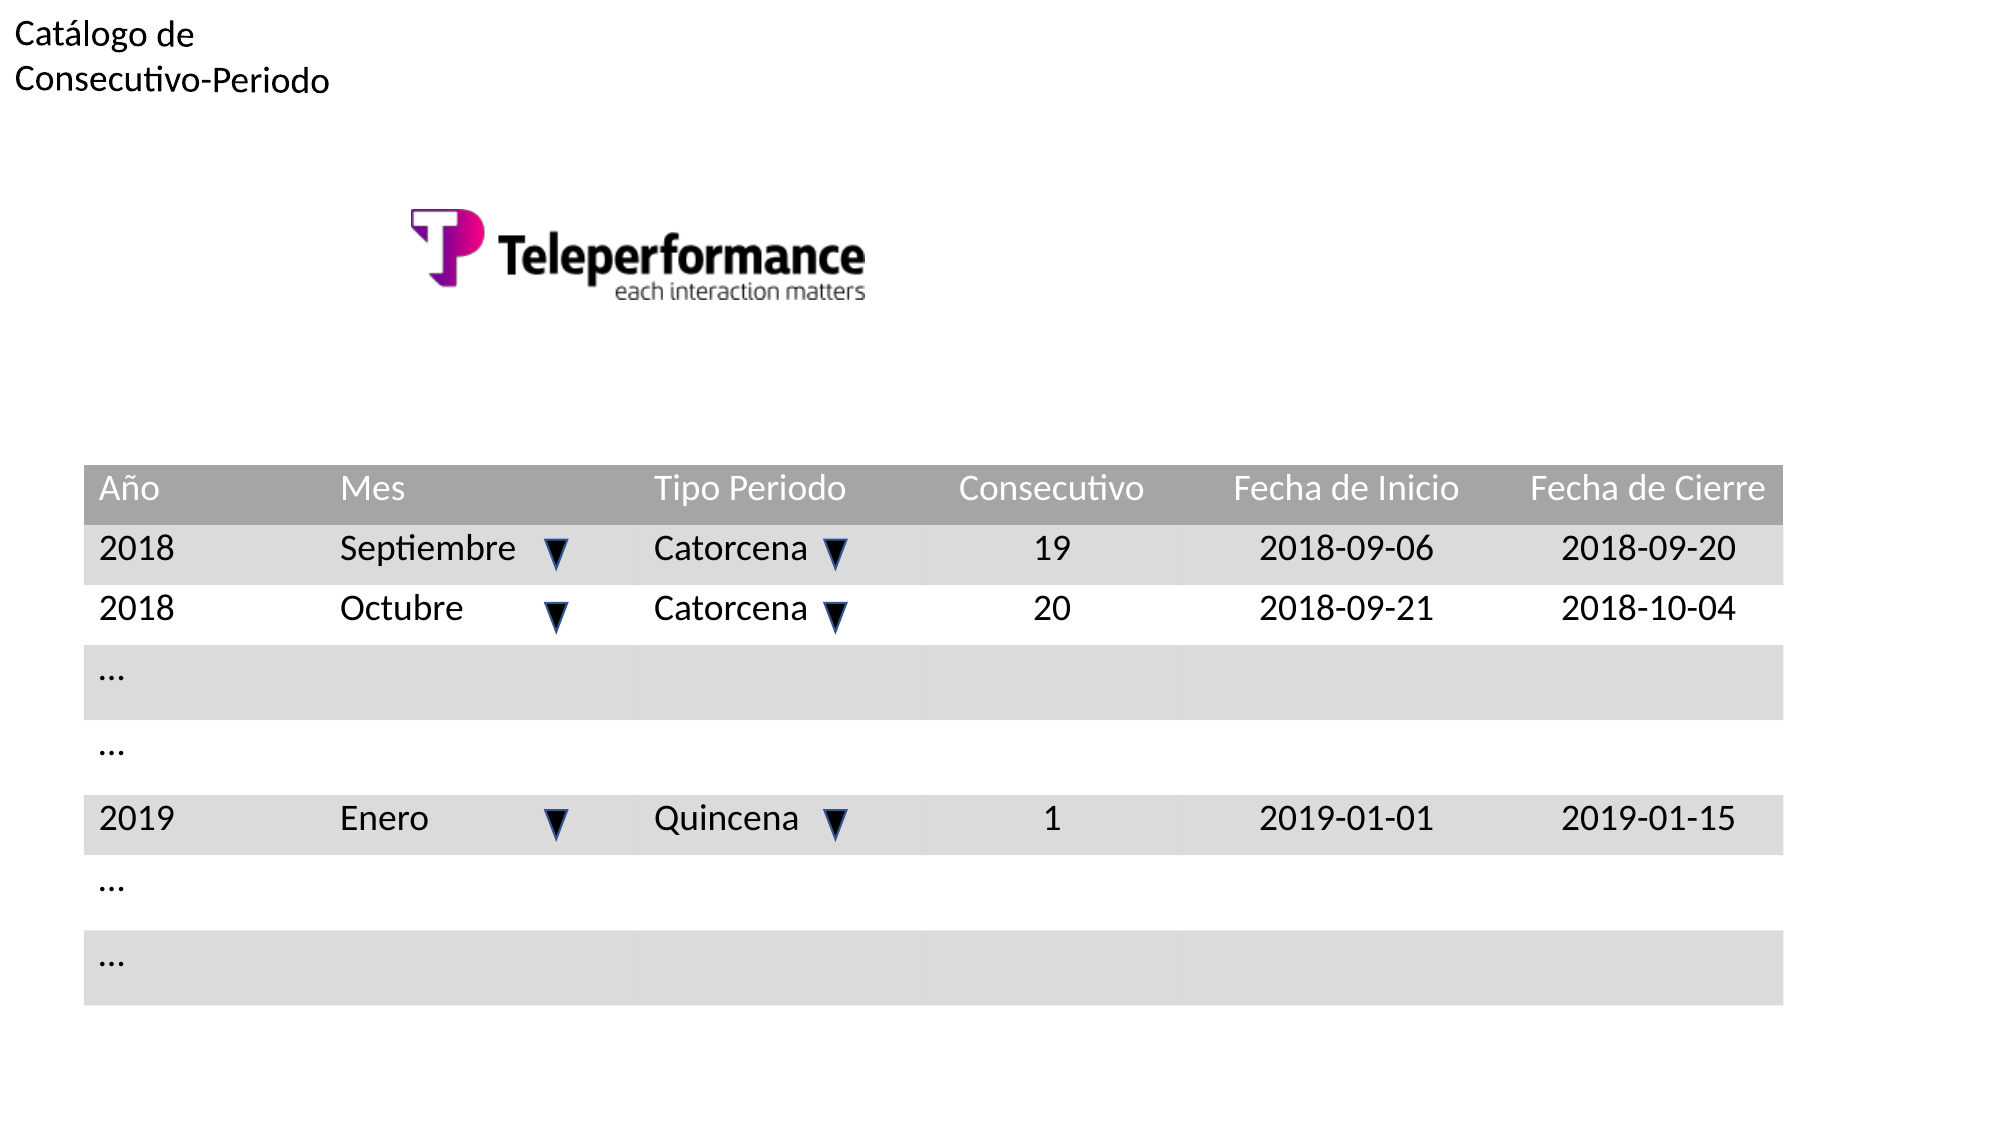

Catálogo de Consecutivo-Periodo
| Año | Mes | Tipo Periodo | Consecutivo | Fecha de Inicio | Fecha de Cierre |
| --- | --- | --- | --- | --- | --- |
| 2018 | Septiembre | Catorcena | 19 | 2018-09-06 | 2018-09-20 |
| 2018 | Octubre | Catorcena | 20 | 2018-09-21 | 2018-10-04 |
| … | | | | | |
| … | | | | | |
| 2019 | Enero | Quincena | 1 | 2019-01-01 | 2019-01-15 |
| … | | | | | |
| … | | | | | |